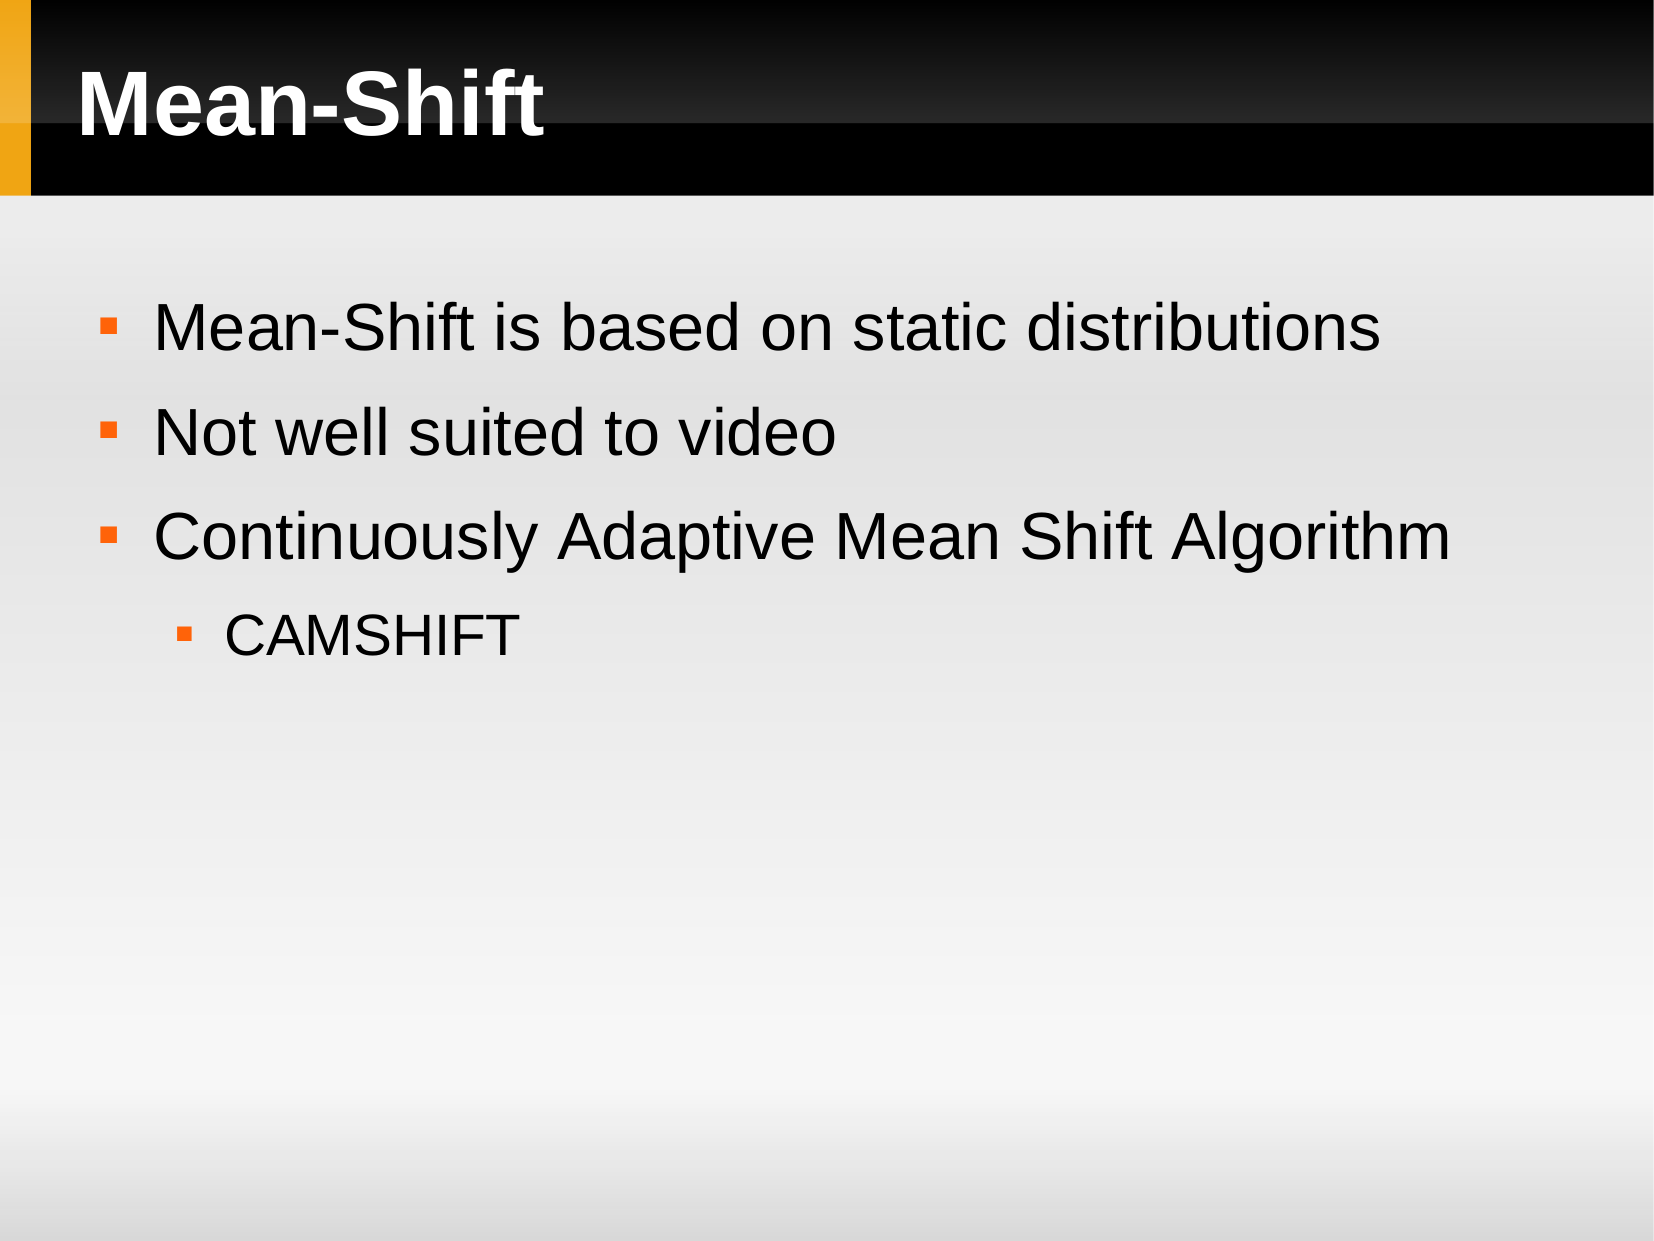

# Mean-Shift
Mean-Shift is based on static distributions
Not well suited to video
Continuously Adaptive Mean Shift Algorithm
CAMSHIFT